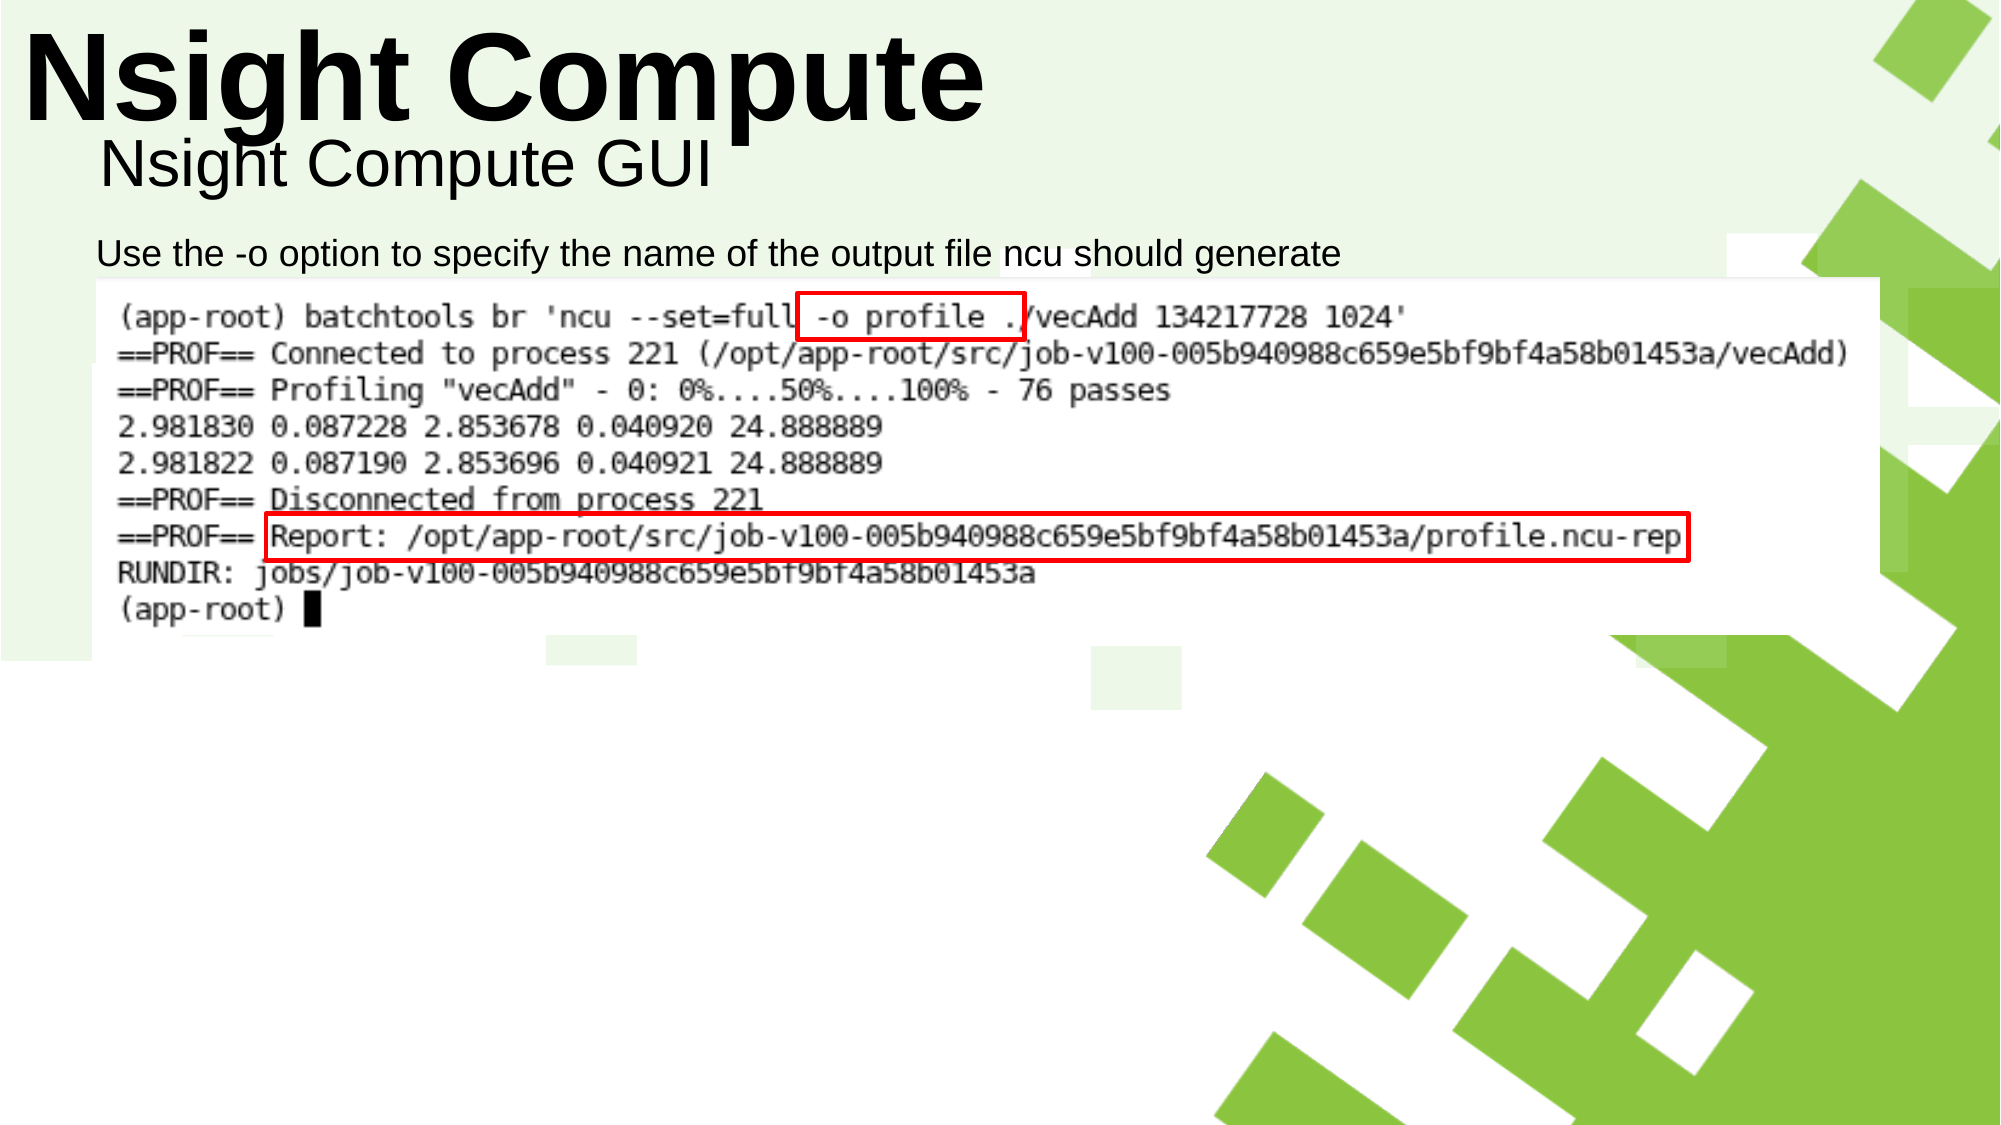

Nsight Compute
Nsight Compute GUI
Use the -o option to specify the name of the output file ncu should generate